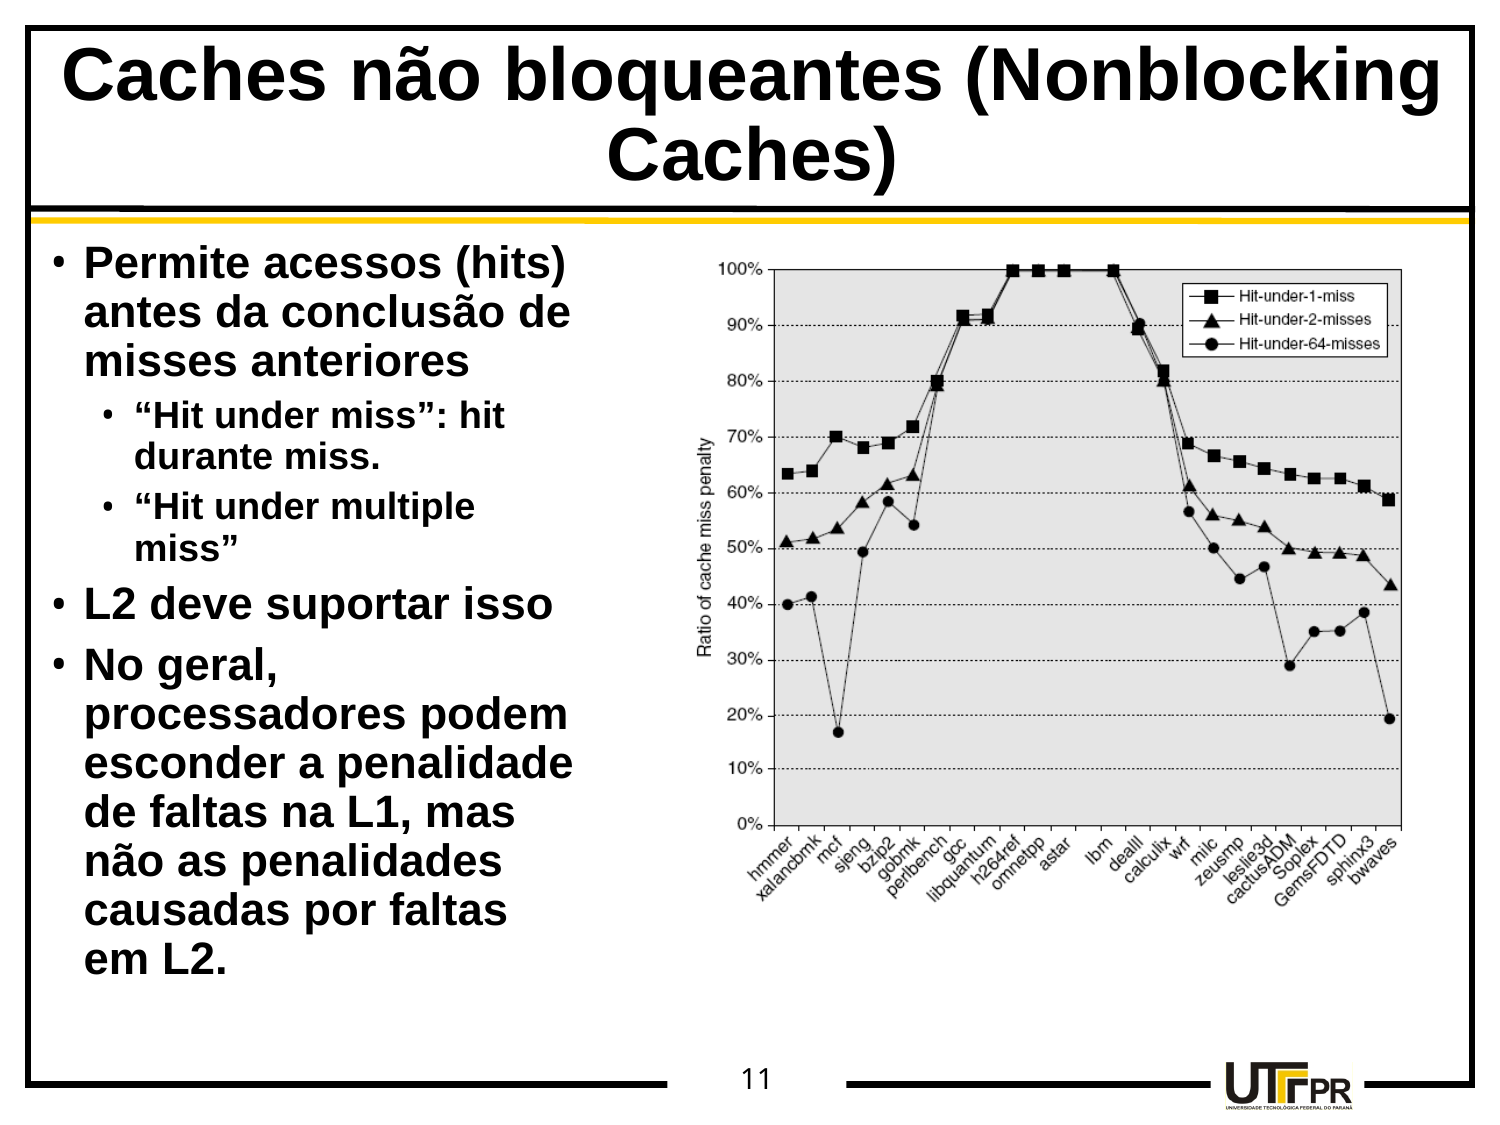

Caches não bloqueantes (Nonblocking Caches)
# Permite acessos (hits) antes da conclusão de misses anteriores
“Hit under miss”: hit durante miss.
“Hit under multiple miss”
L2 deve suportar isso
No geral, processadores podem esconder a penalidade de faltas na L1, mas não as penalidades causadas por faltas em L2.